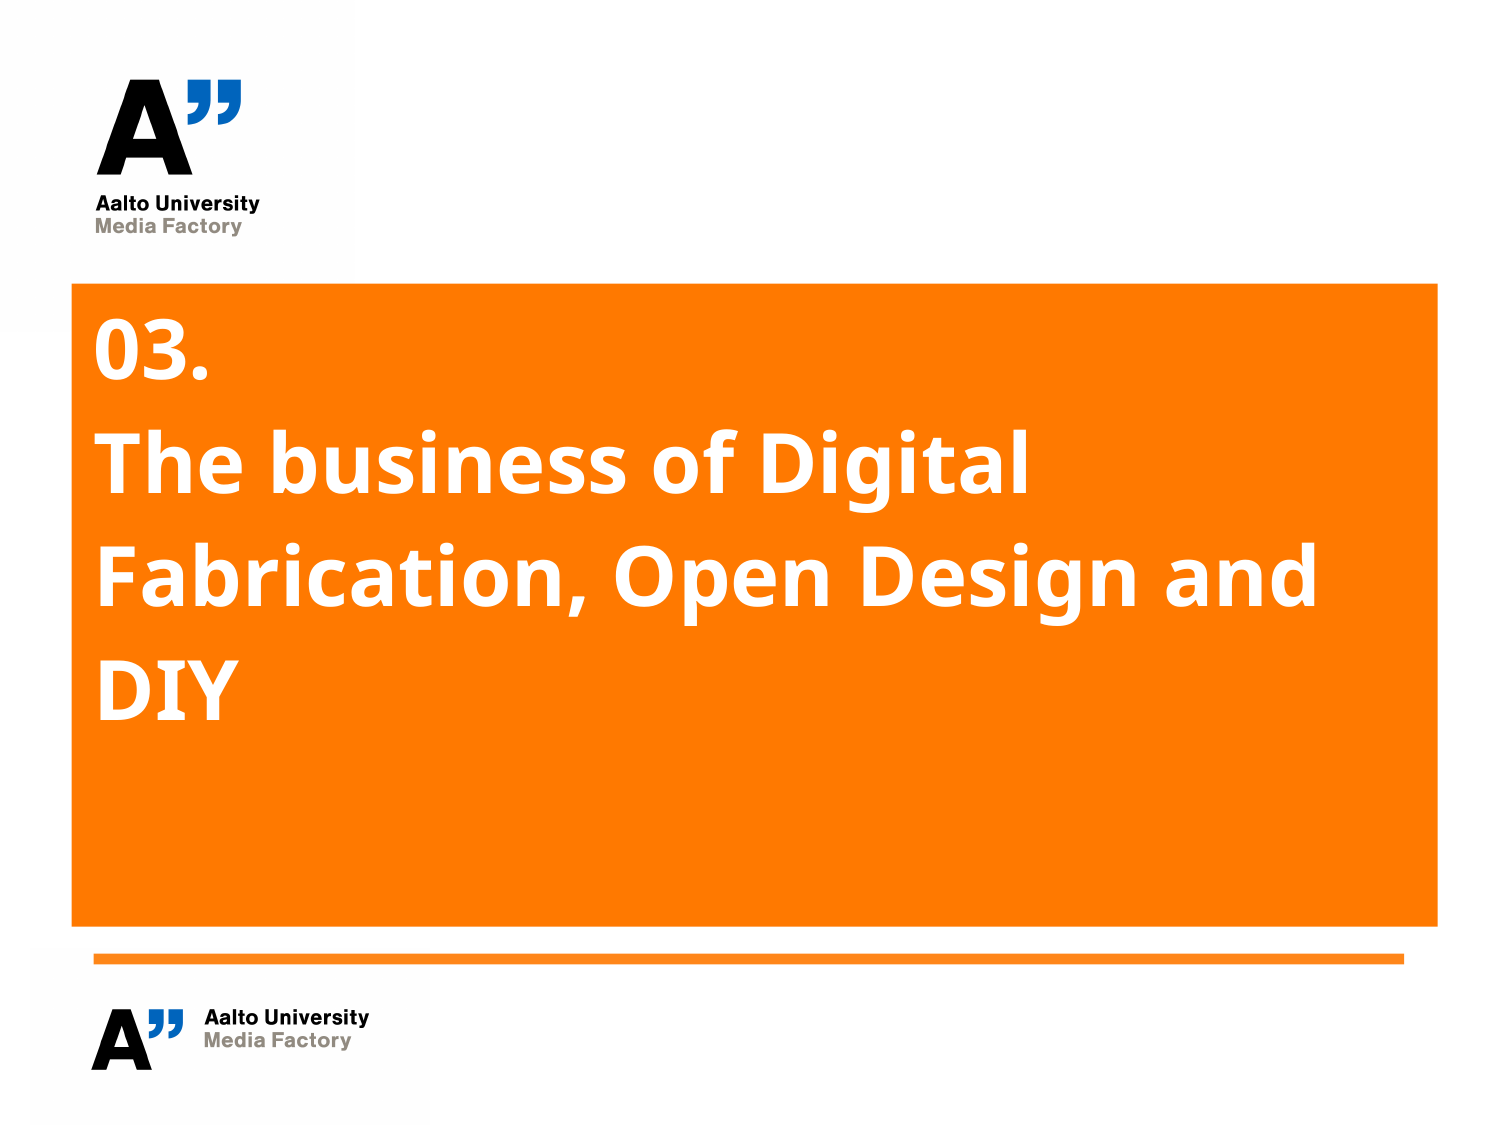

#
03.
The business of Digital Fabrication, Open Design and DIY